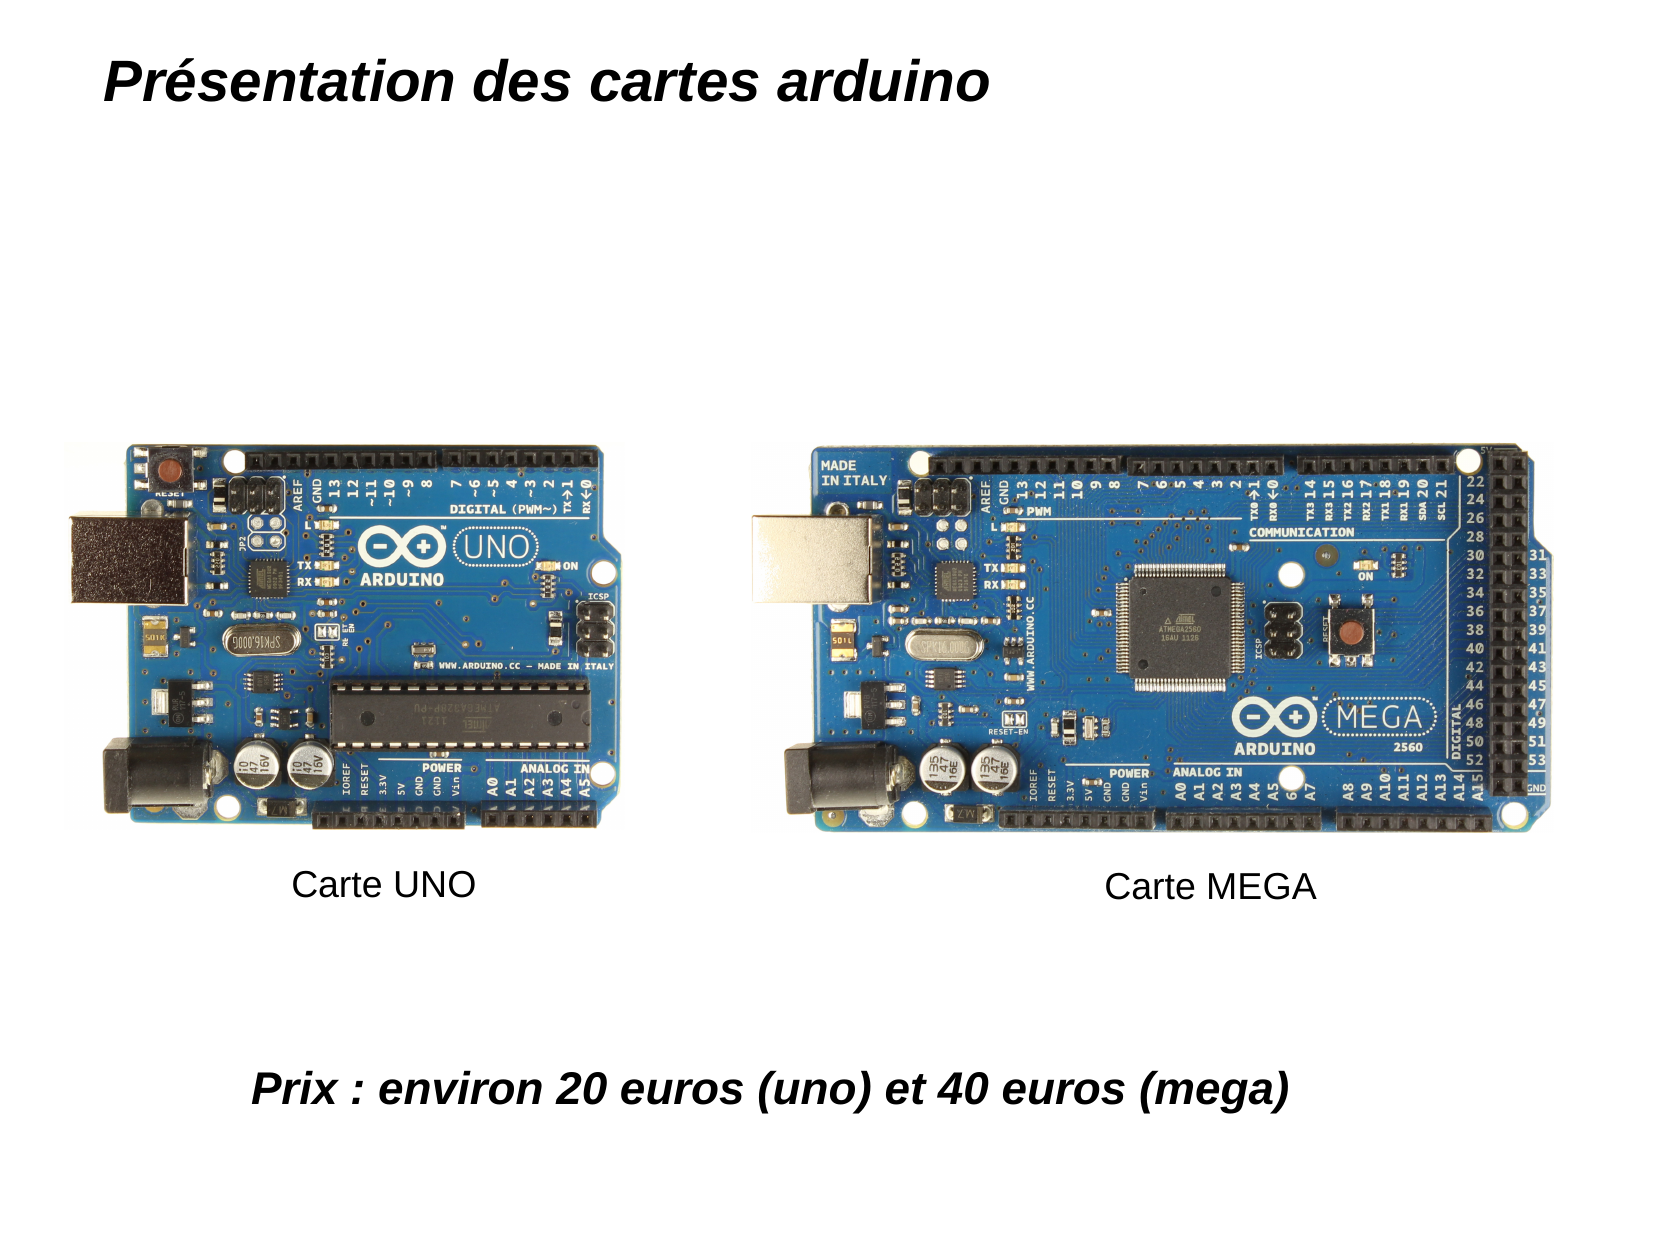

Présentation des cartes arduino
Carte UNO
Carte MEGA
Prix : environ 20 euros (uno) et 40 euros (mega)